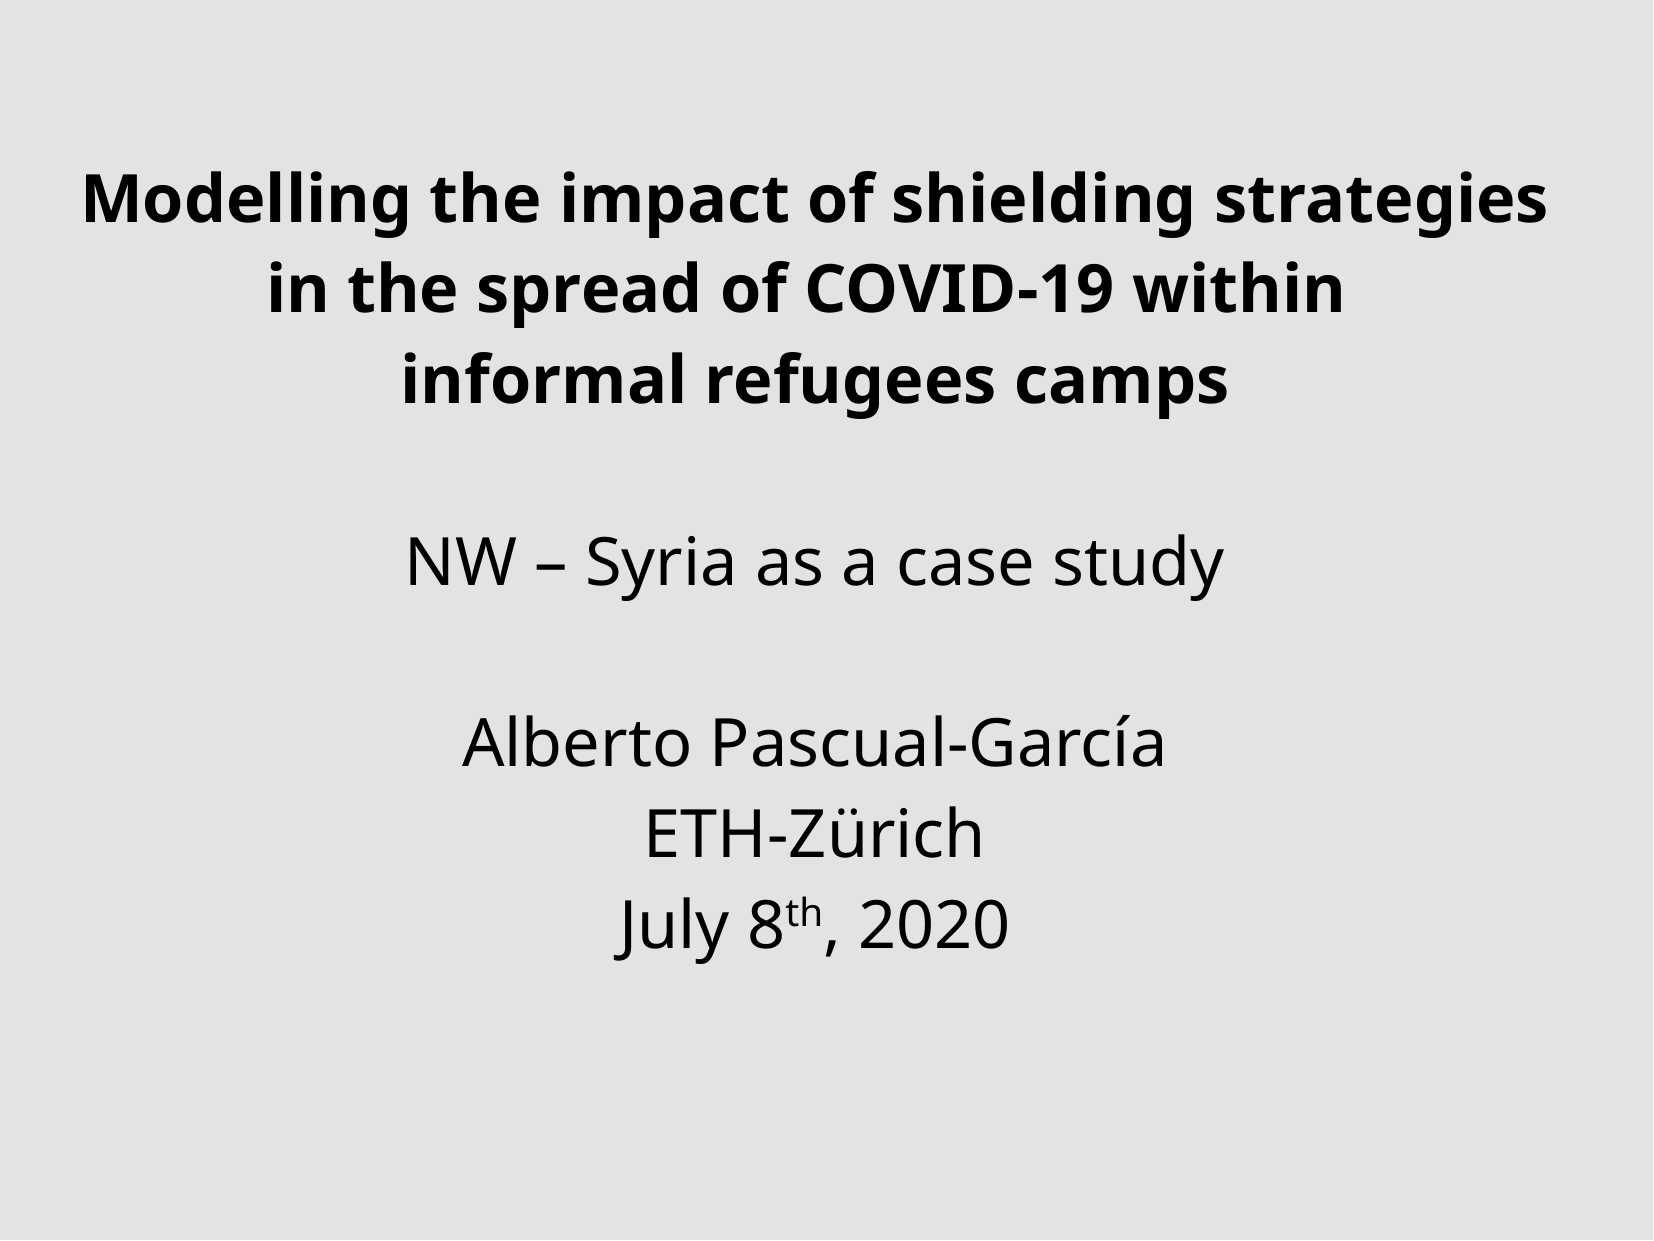

# Modelling the impact of shielding strategies
in the spread of COVID-19 within
informal refugees camps
NW – Syria as a case study
Alberto Pascual-García
ETH-Zürich
July 8th, 2020